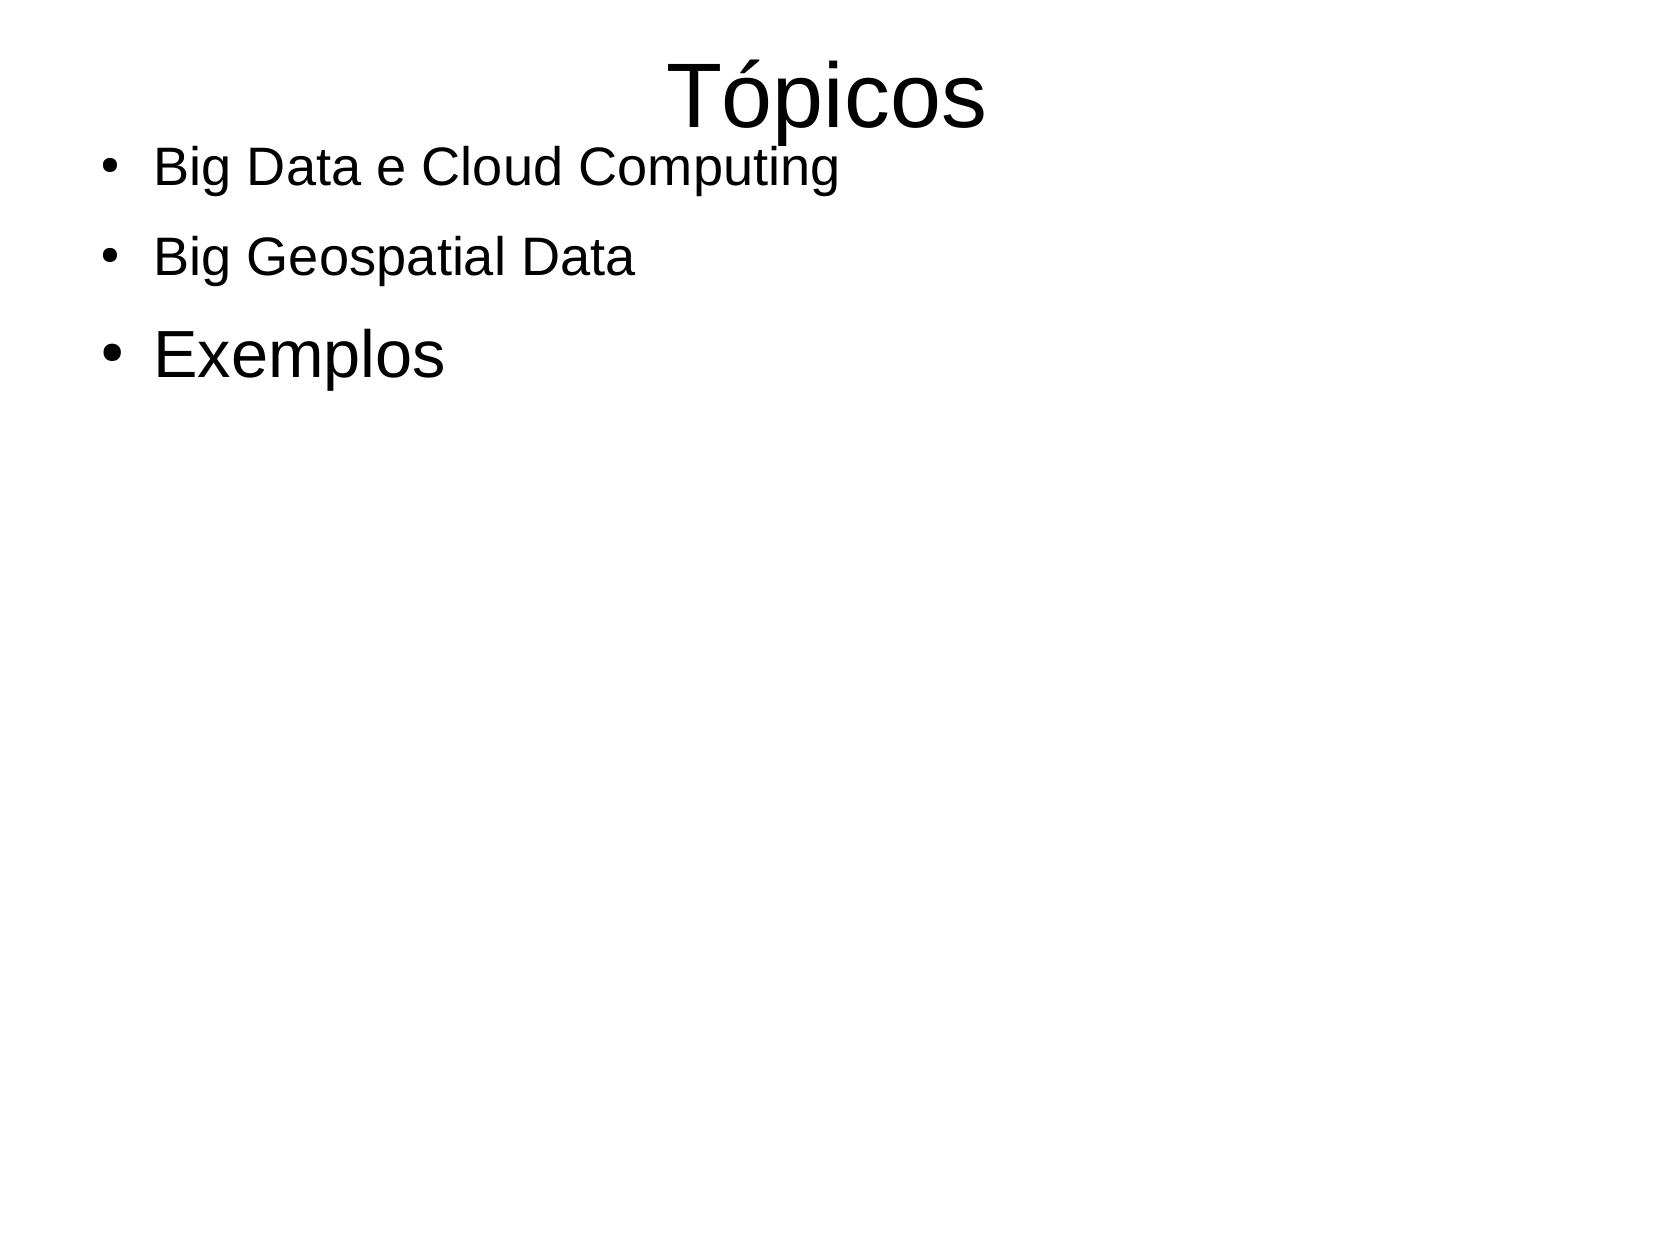

# Tópicos
Big Data e Cloud Computing
Big Geospatial Data
Exemplos